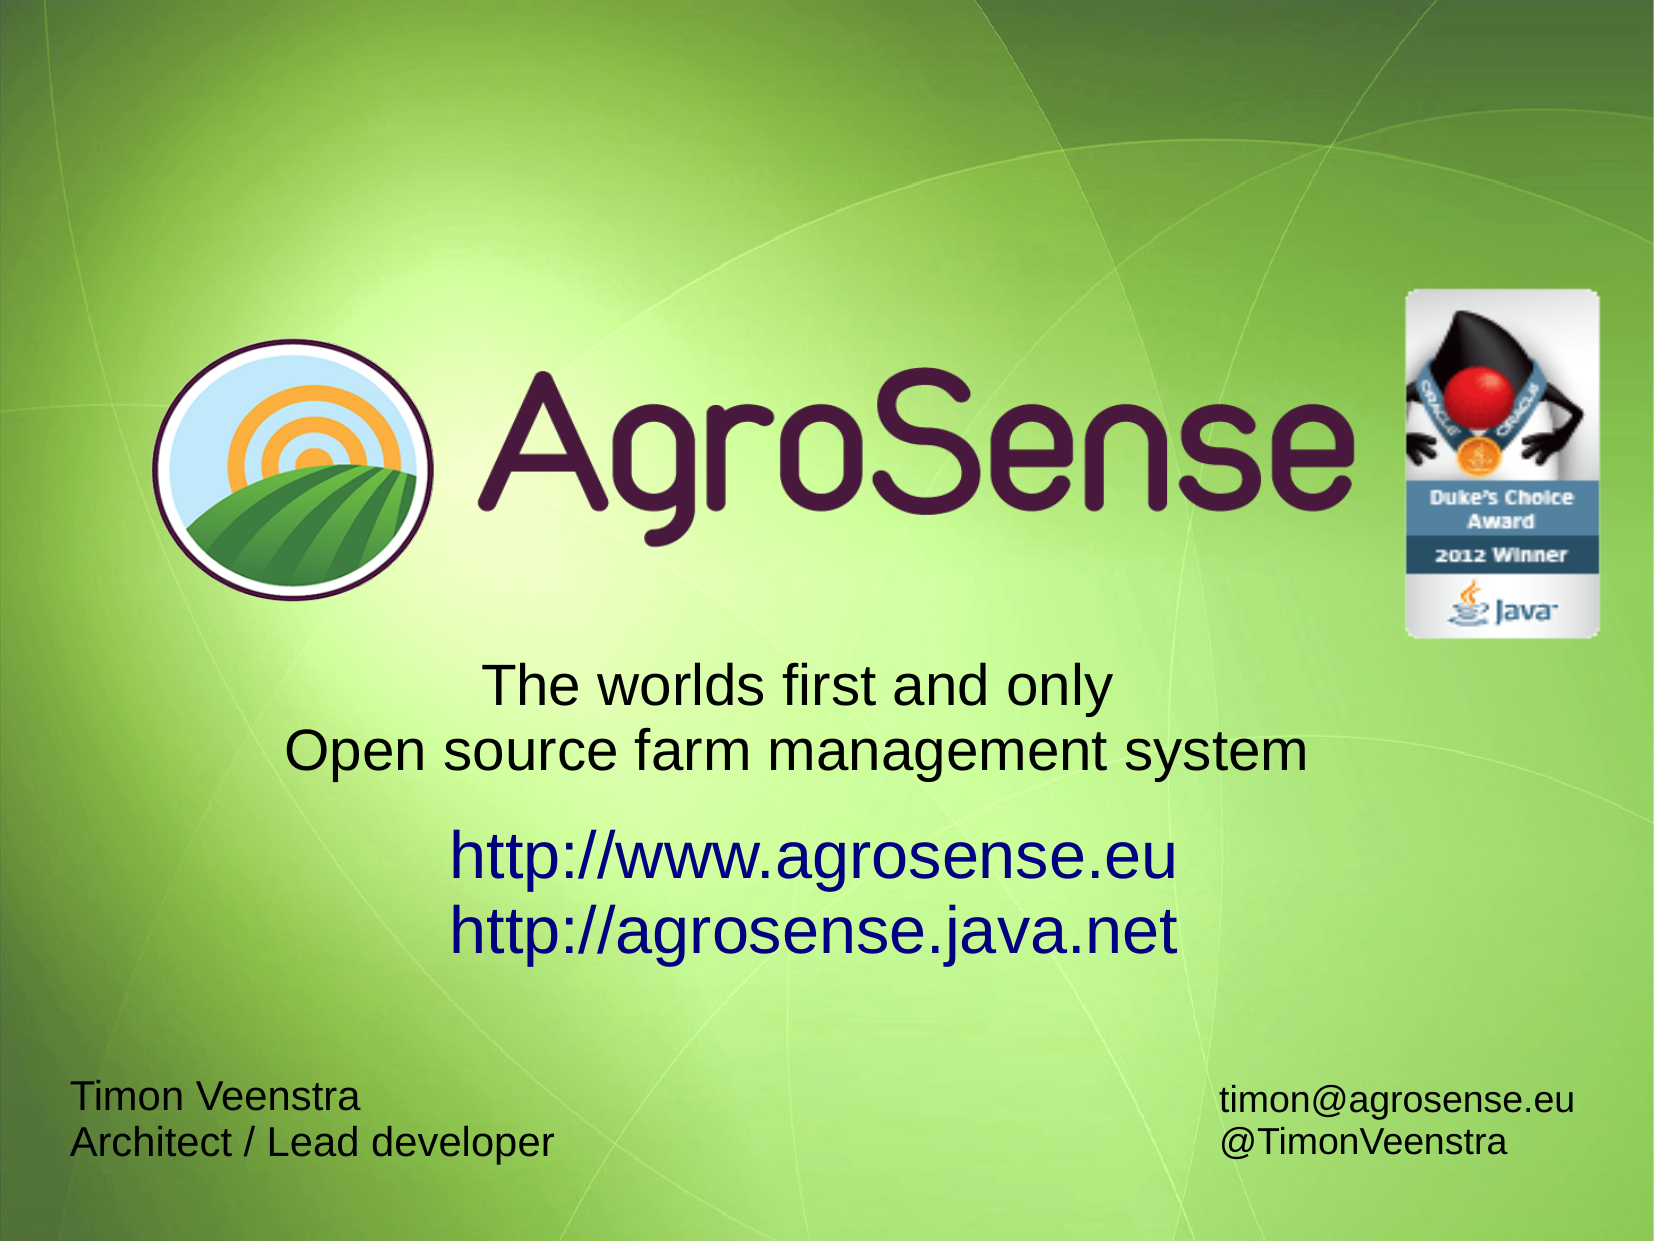

The worlds first and only
Open source farm management system
http://www.agrosense.eu
http://agrosense.java.net
Timon Veenstra
Architect / Lead developer
timon@agrosense.eu
@TimonVeenstra